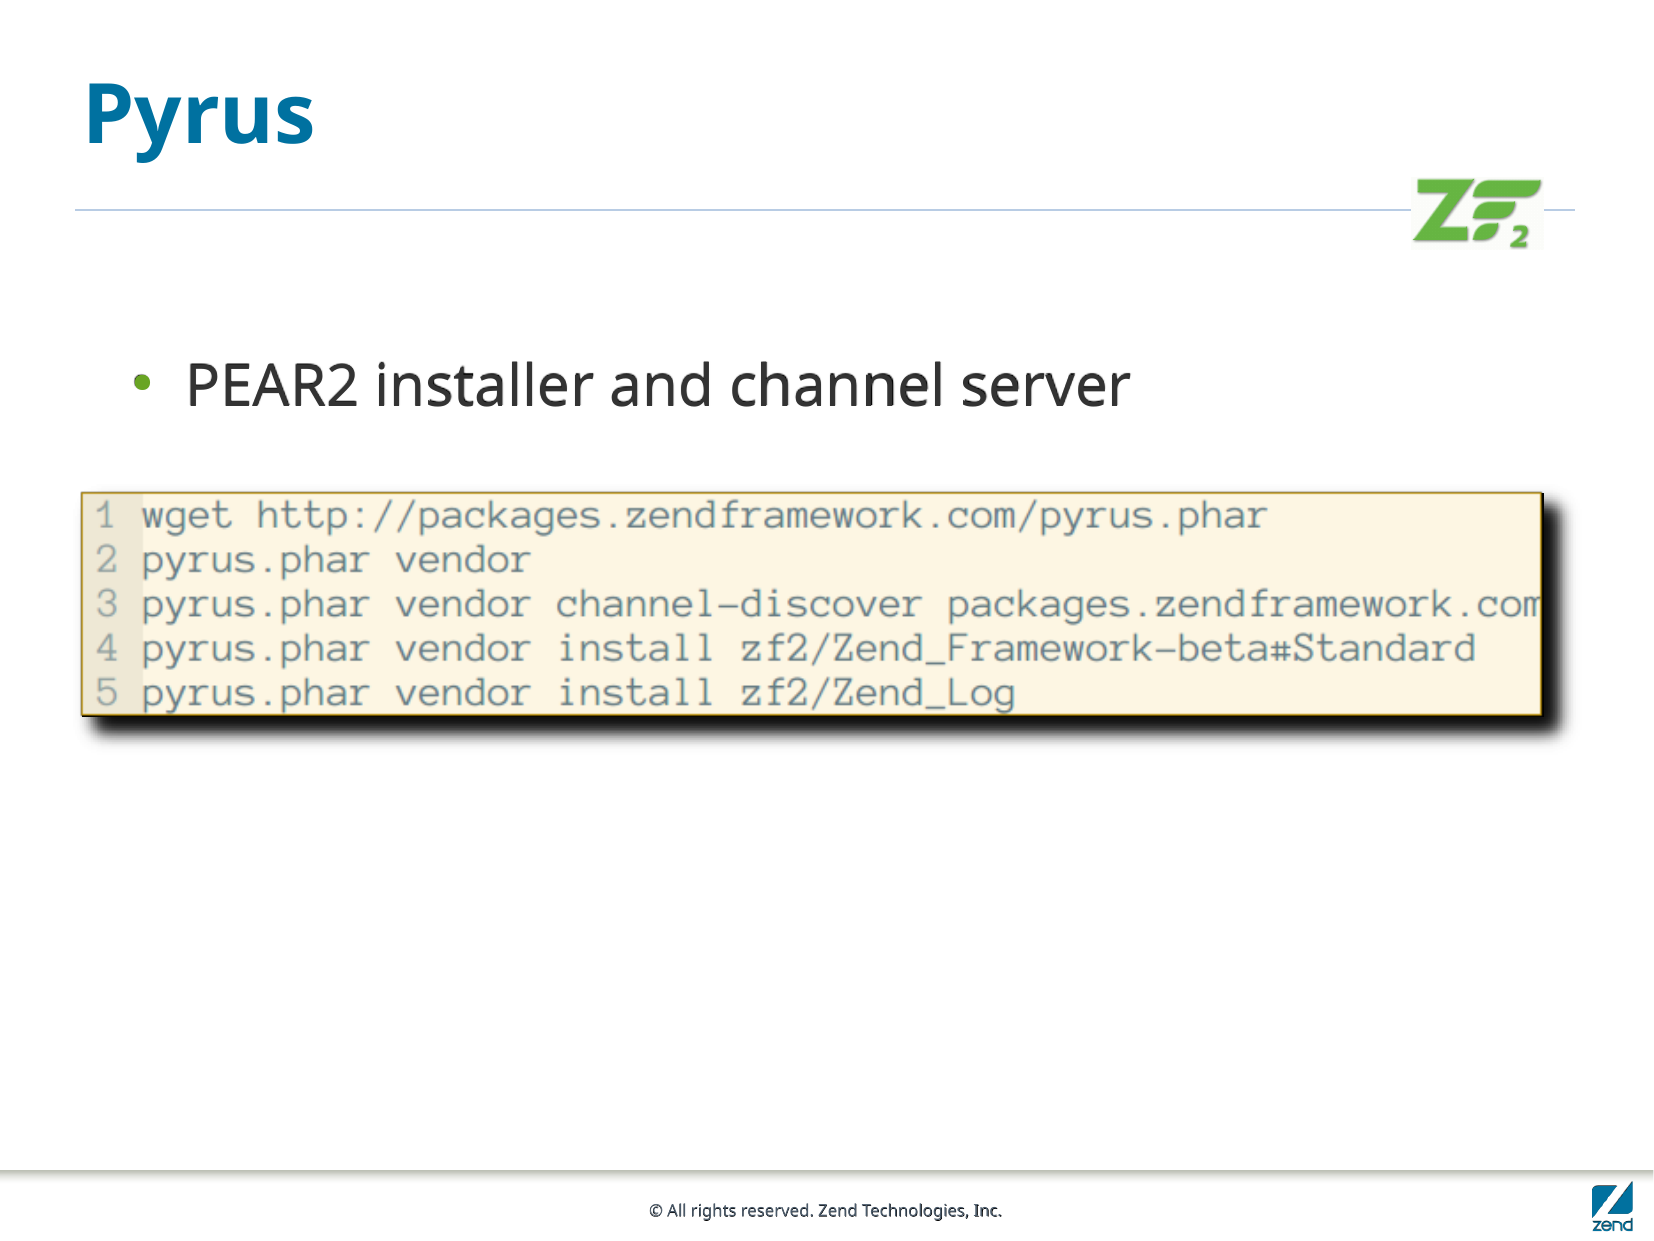

# Pyrus
PEAR2 installer and channel server